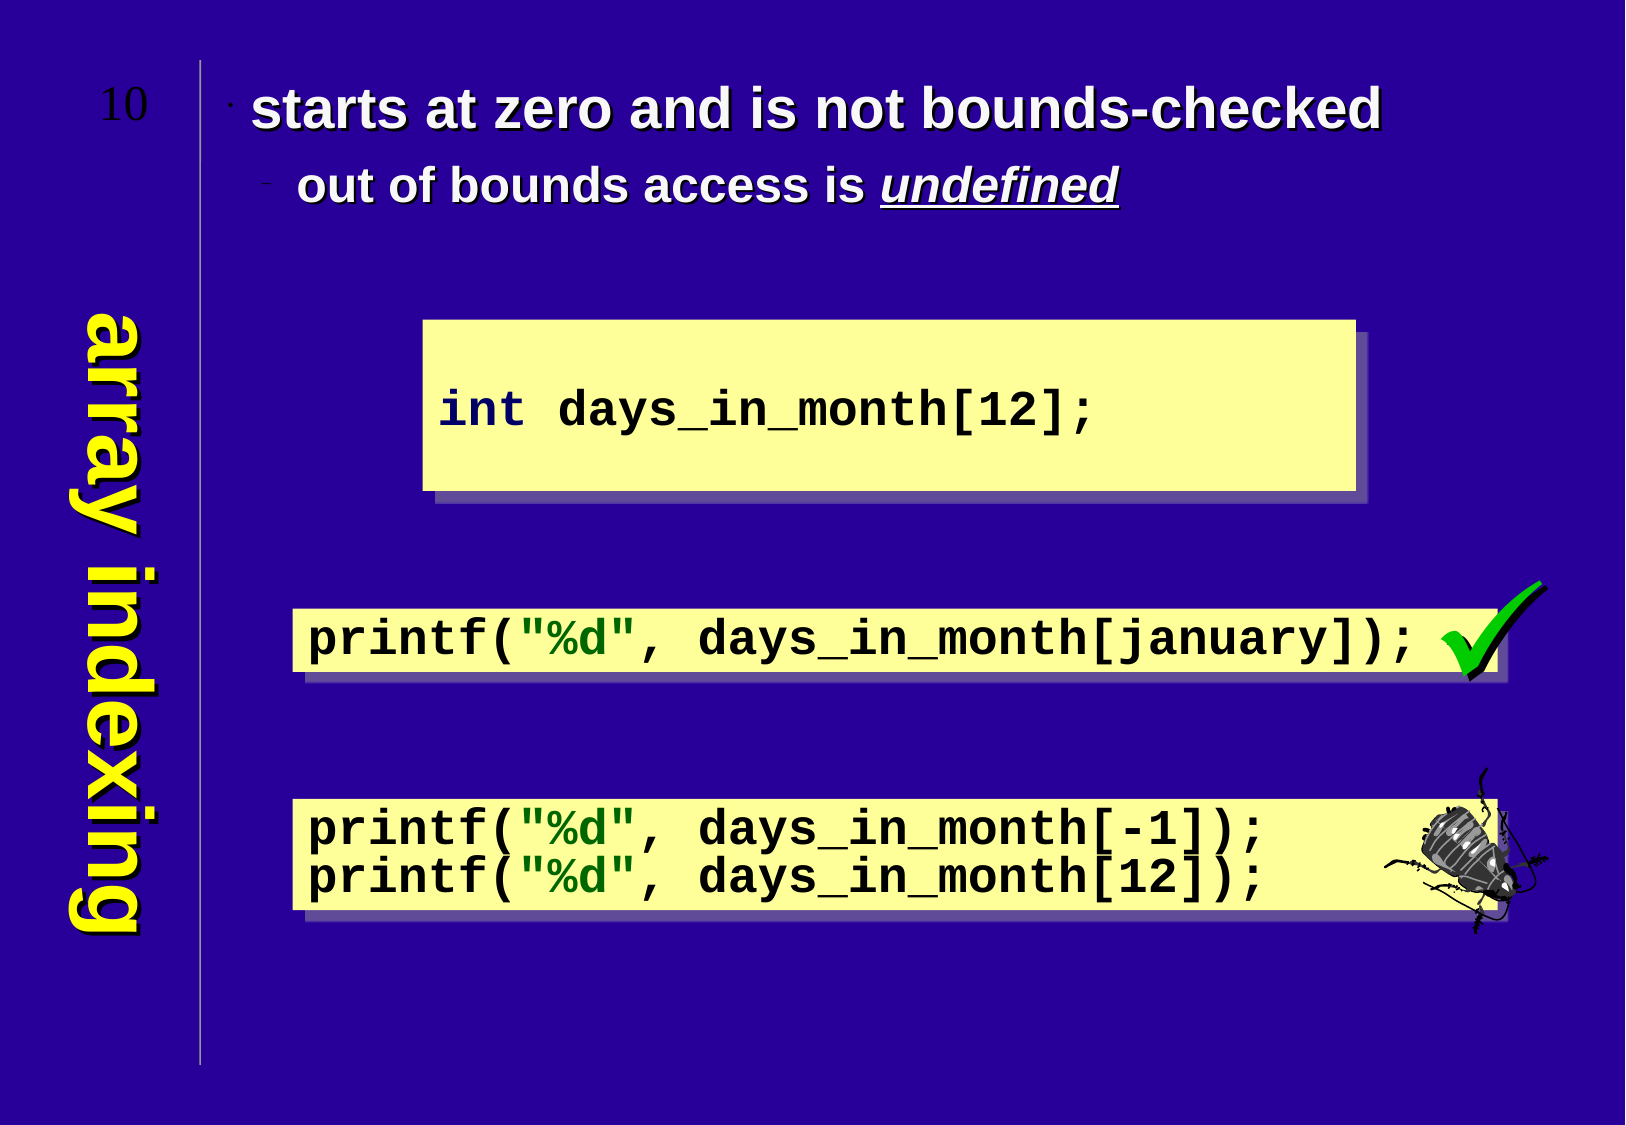

10
 starts at zero and is not bounds-checked
out of bounds access is undefined
# array indexing
int days_in_month[12];

printf("%d", days_in_month[january]);
printf("%d", days_in_month[-1]);
printf("%d", days_in_month[12]);